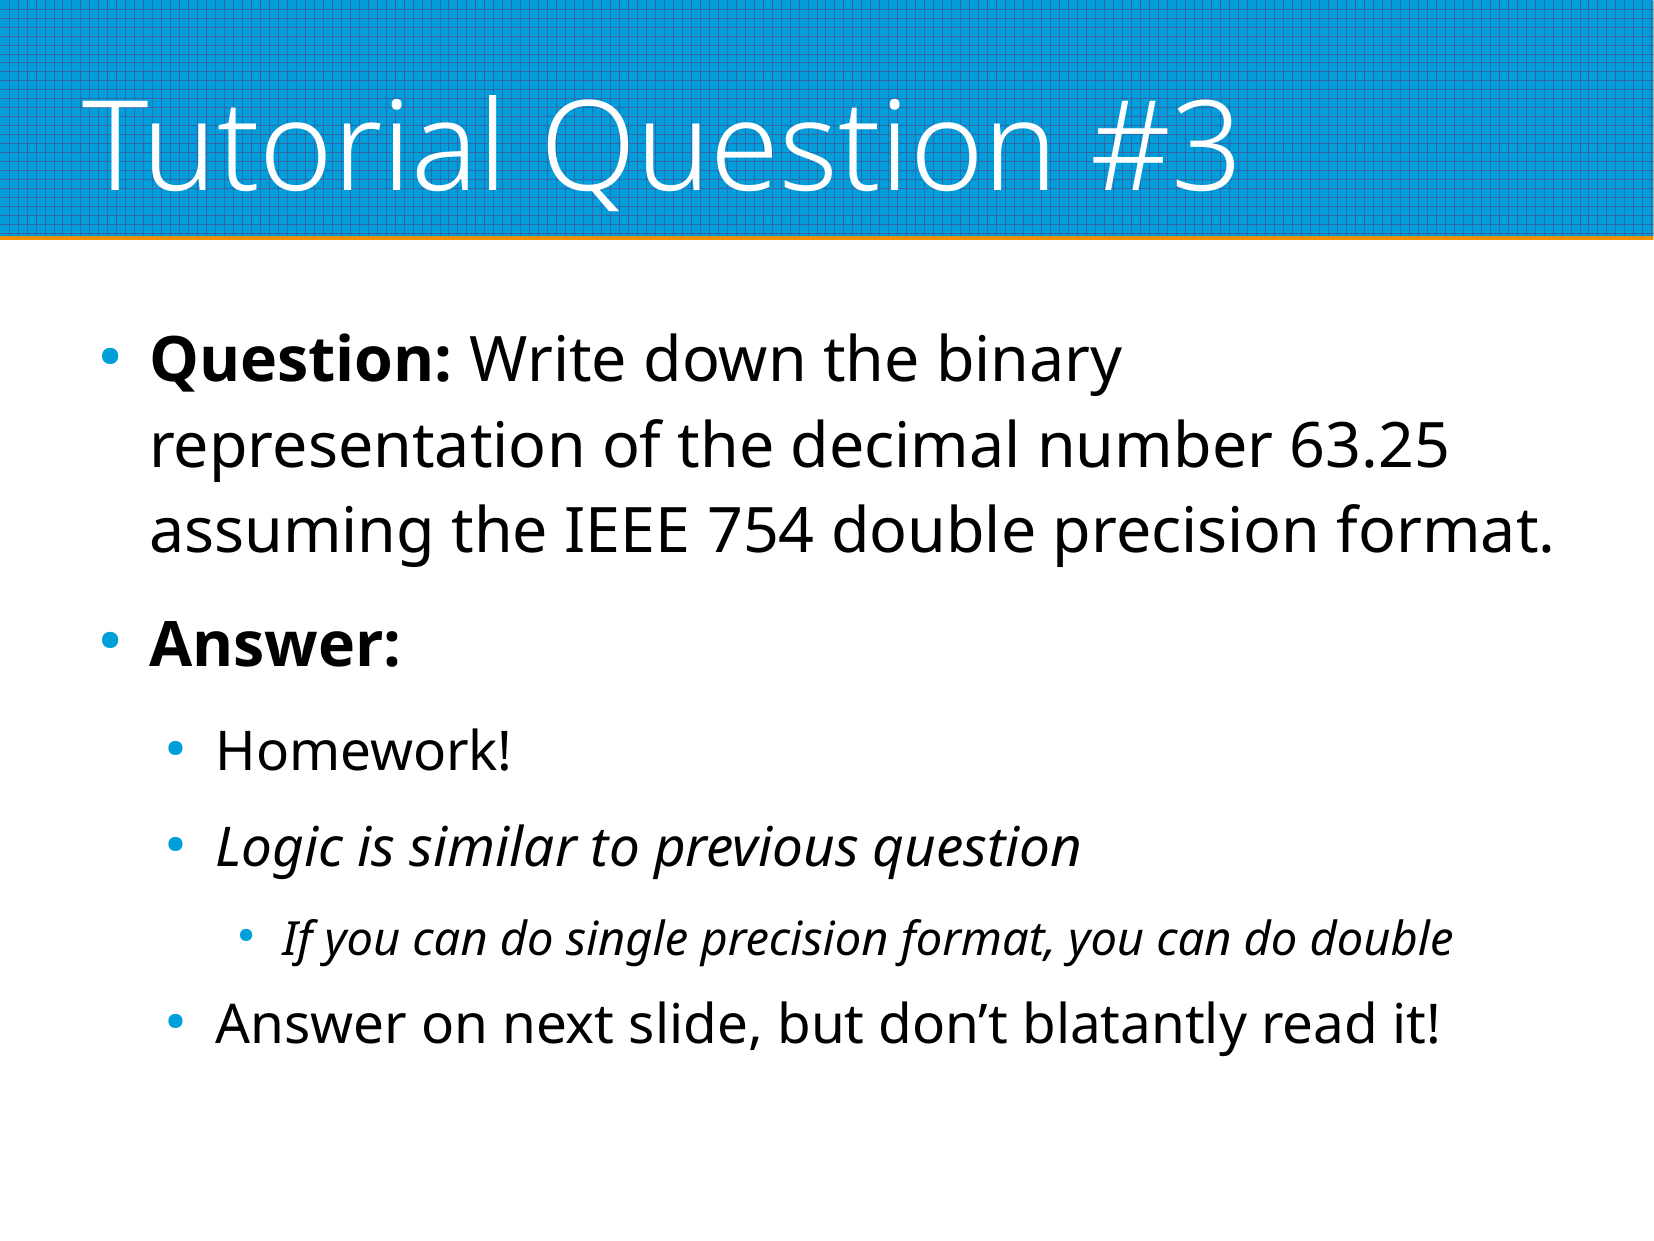

# Tutorial Question #3
Question: Write down the binary representation of the decimal number 63.25 assuming the IEEE 754 double precision format.
Answer:
Homework!
Logic is similar to previous question
If you can do single precision format, you can do double
Answer on next slide, but don’t blatantly read it!